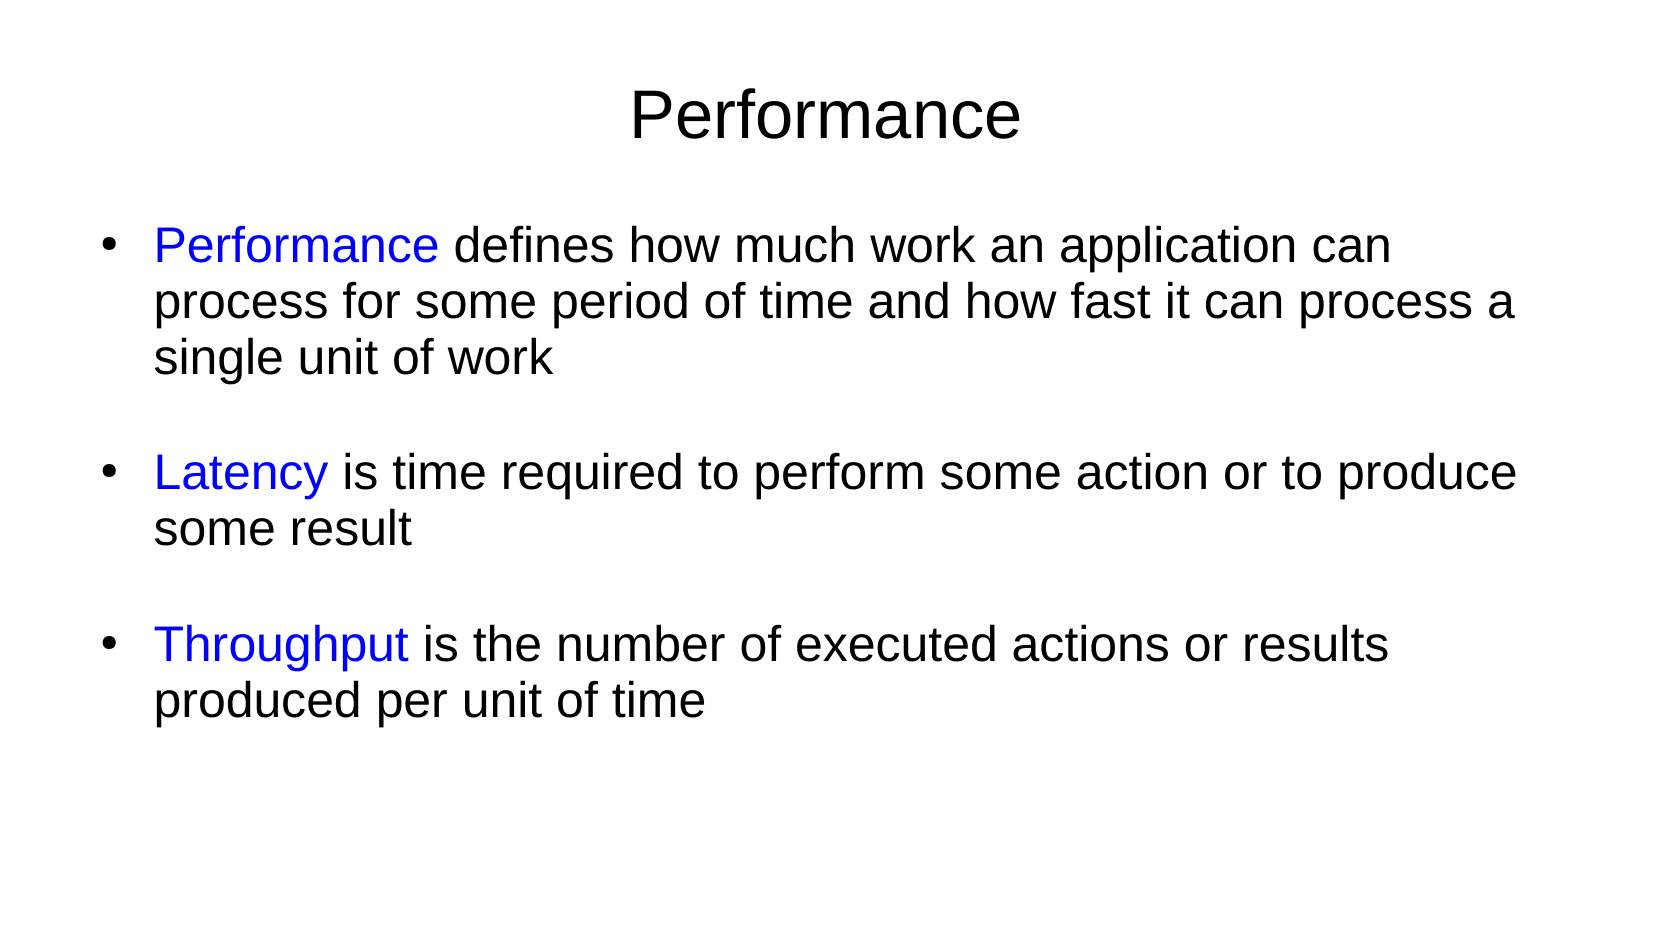

# Performance
Performance defines how much work an application can process for some period of time and how fast it can process a single unit of work
Latency is time required to perform some action or to produce some result
Throughput is the number of executed actions or results produced per unit of time